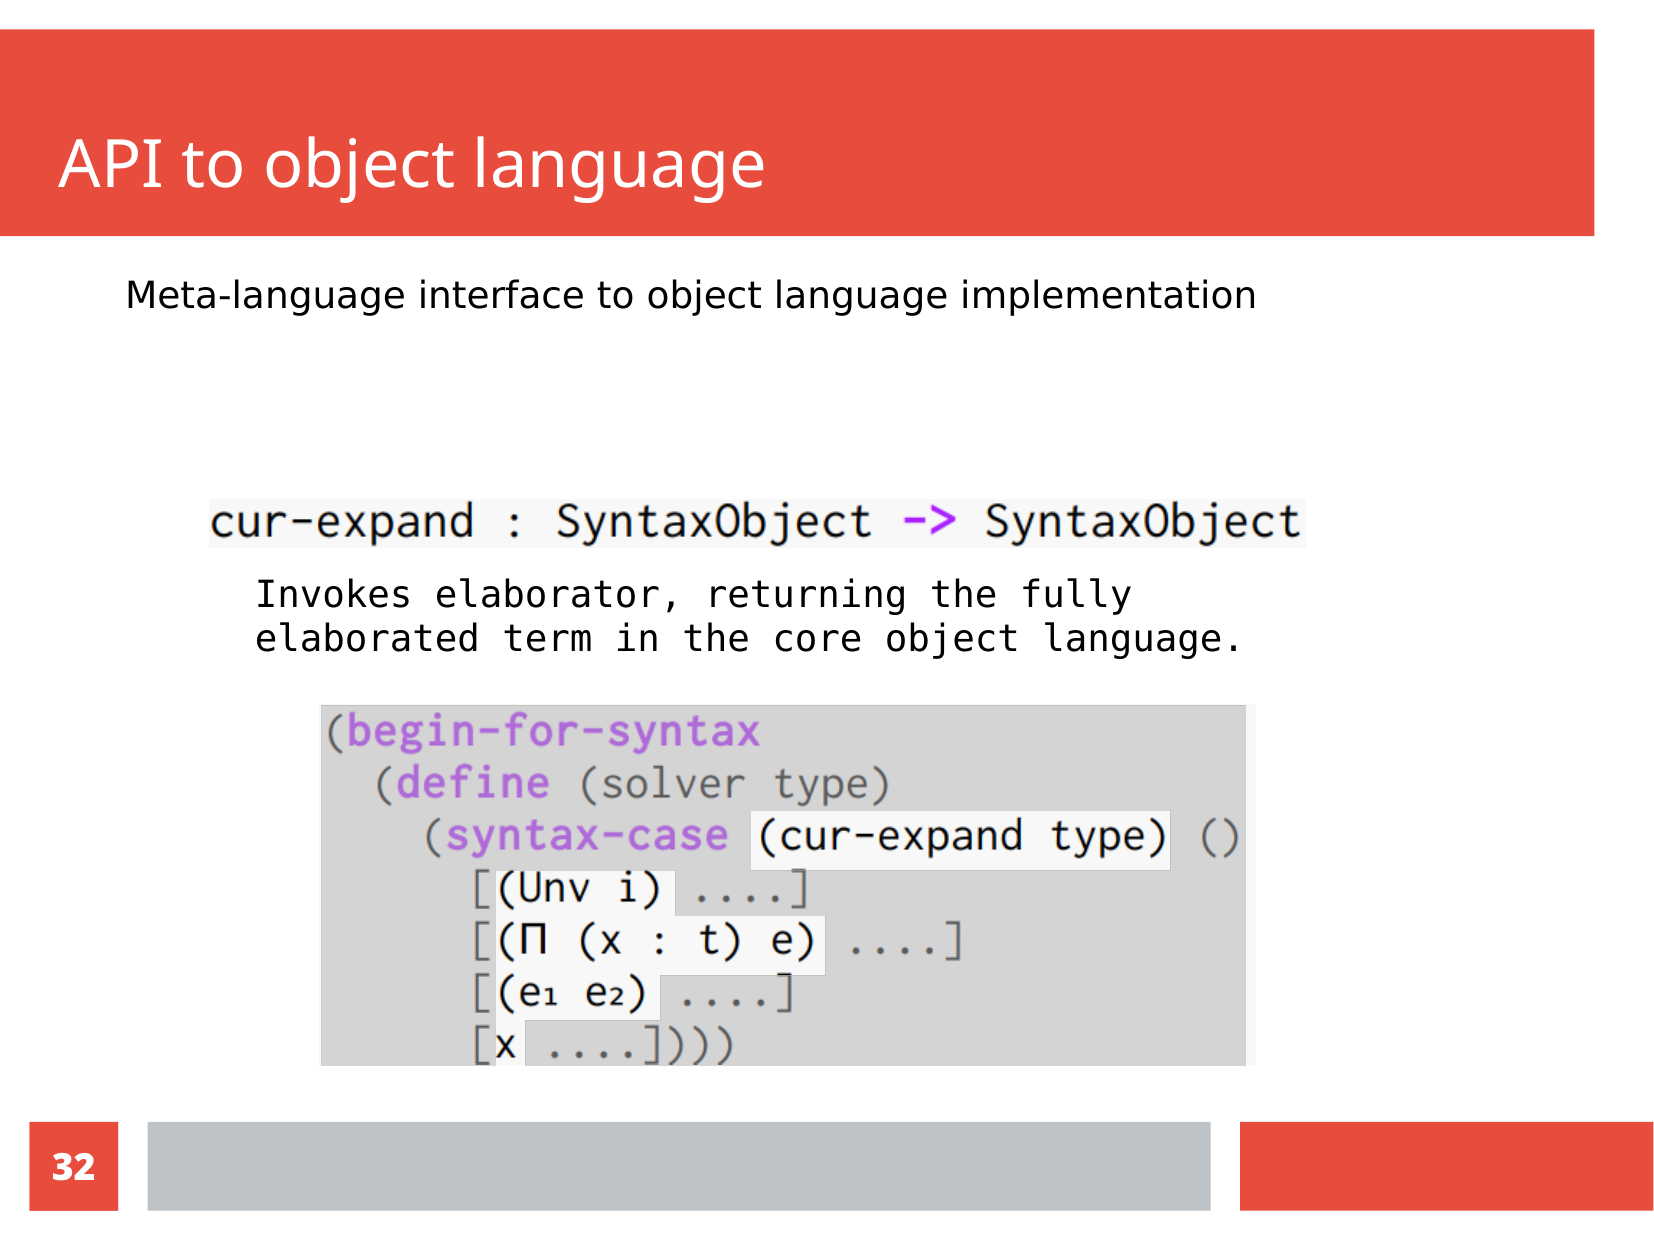

# API to object language
Meta-language interface to object language implementation
Invokes elaborator, returning the fully elaborated term in the core object language.
32